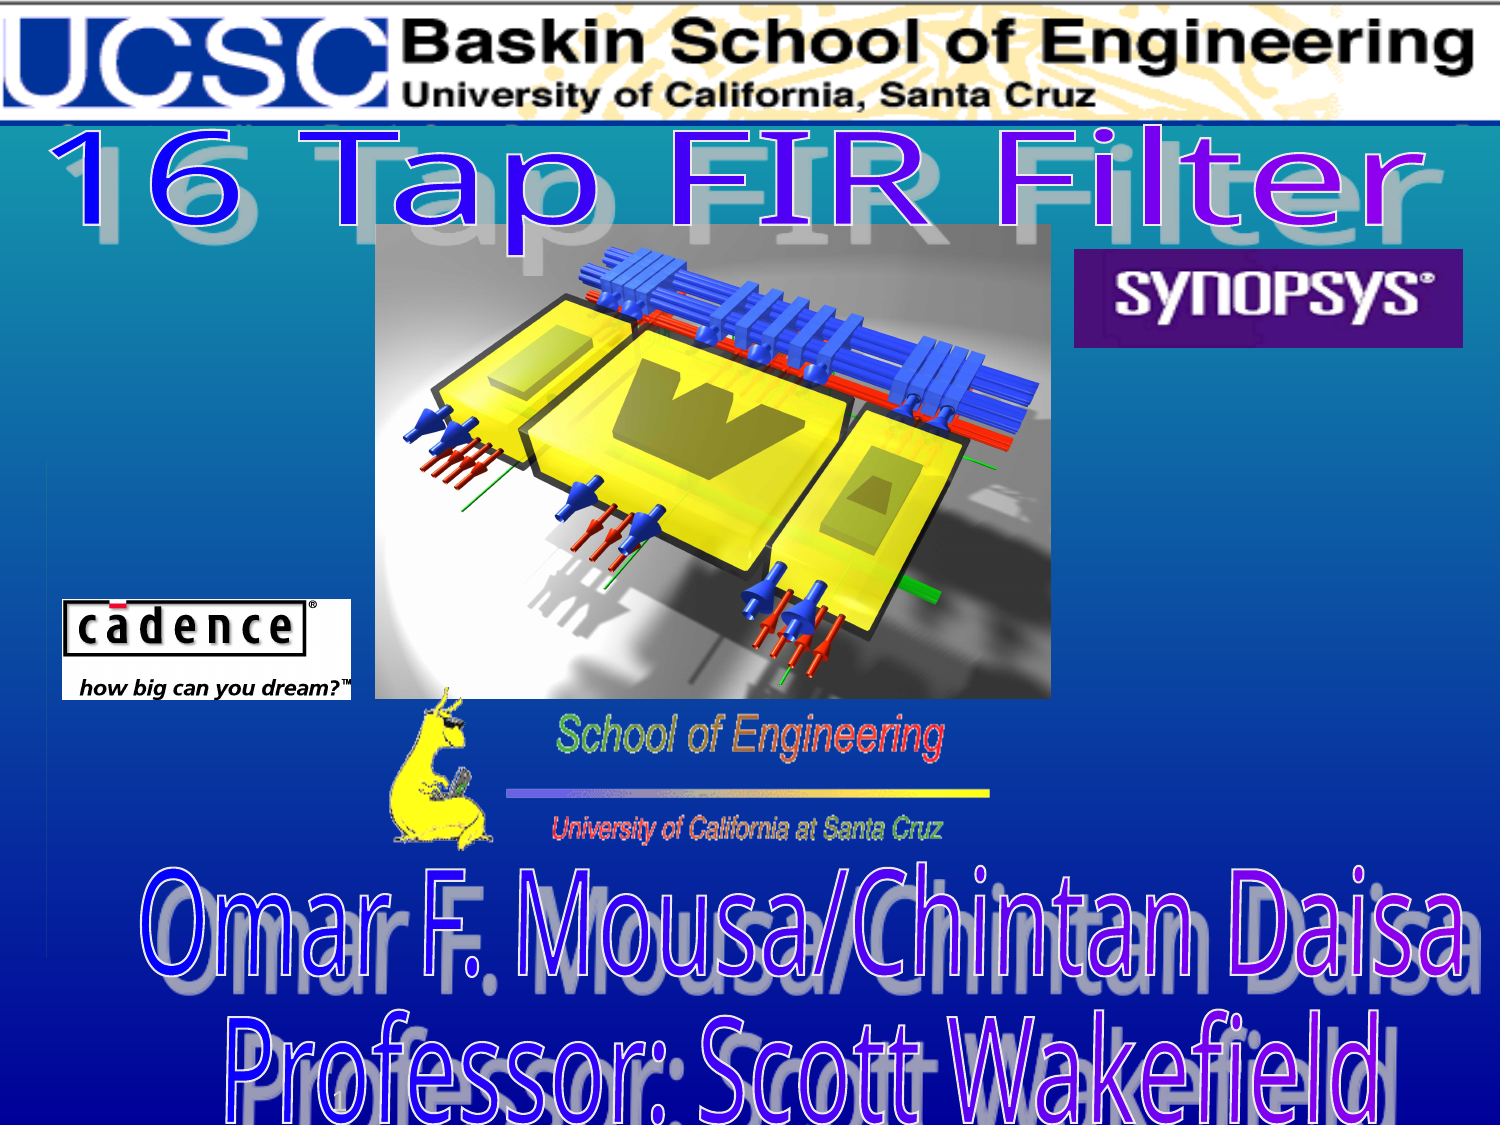

16 Tap FIR Filter
Omar F. Mousa/Chintan Daisa
Professor: Scott Wakefield
1